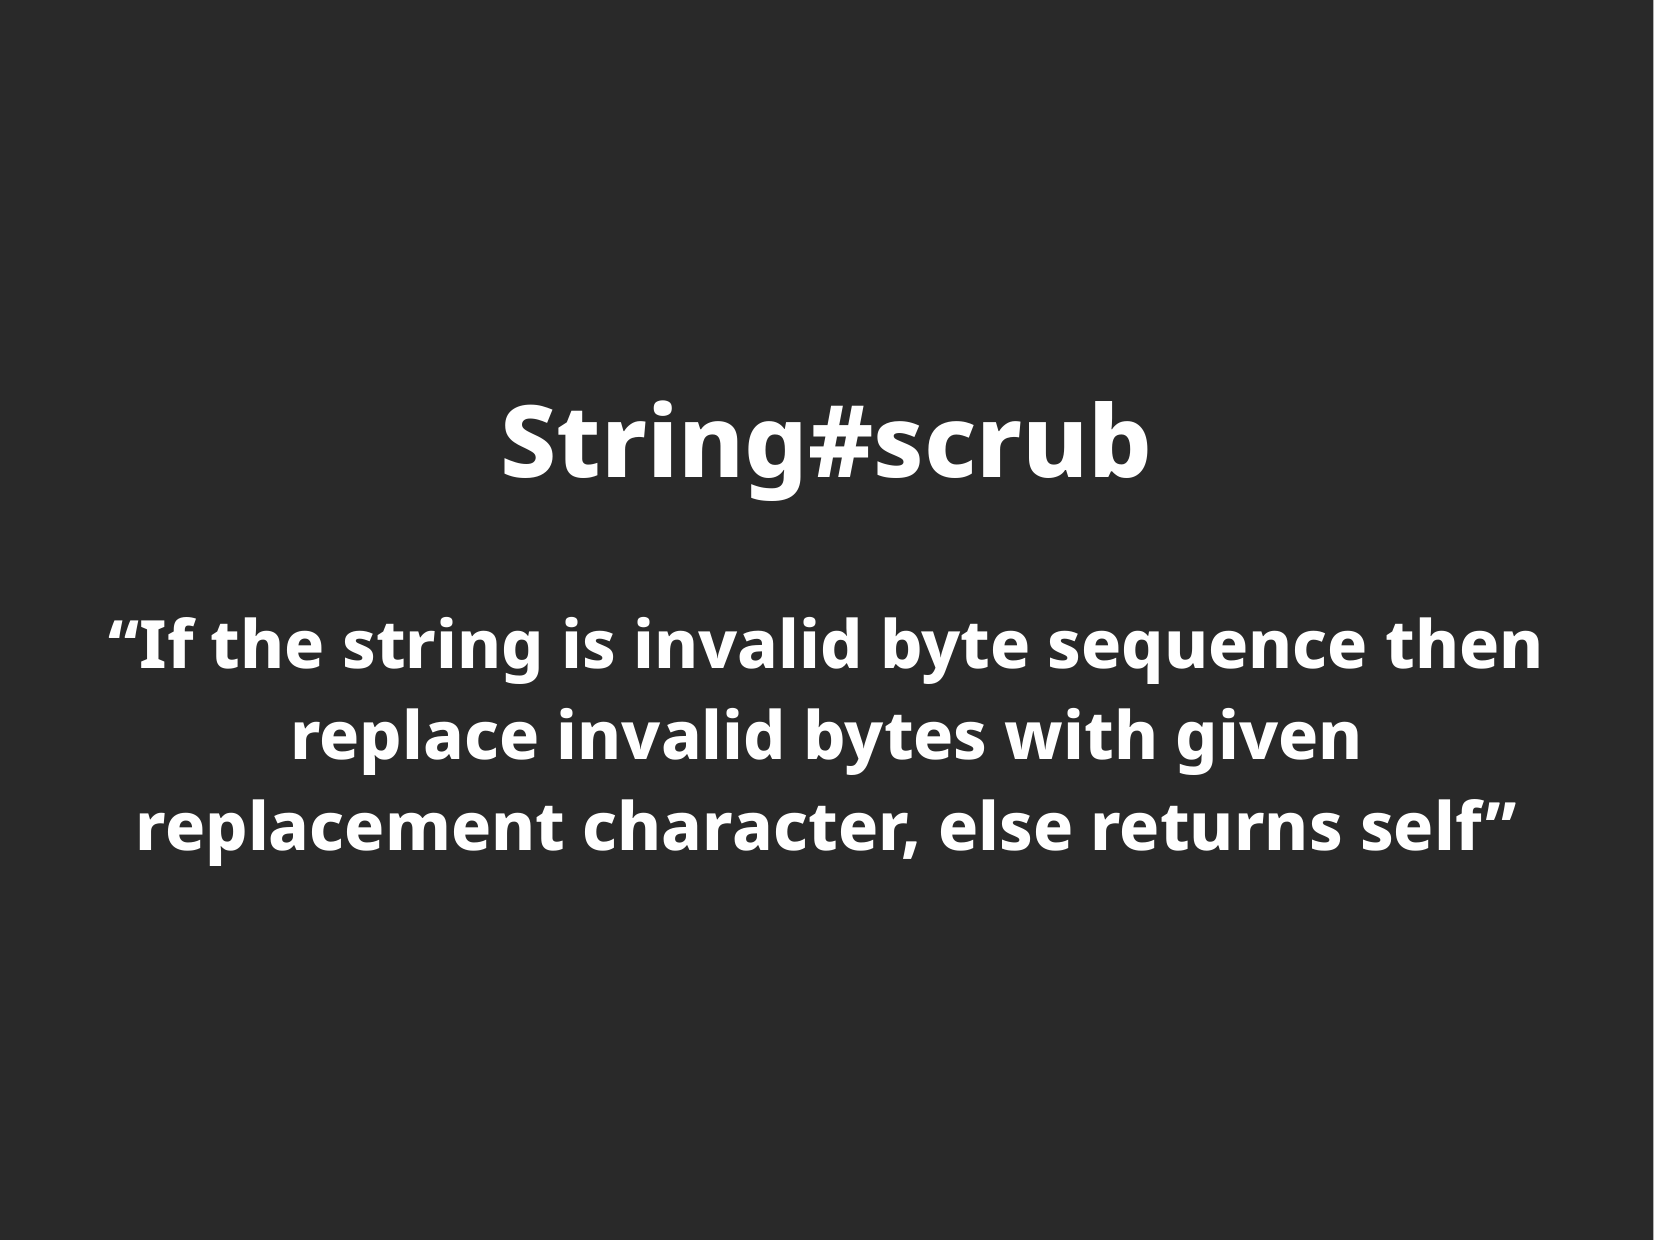

# String#scrub
“If the string is invalid byte sequence then replace invalid bytes with given replacement character, else returns self”